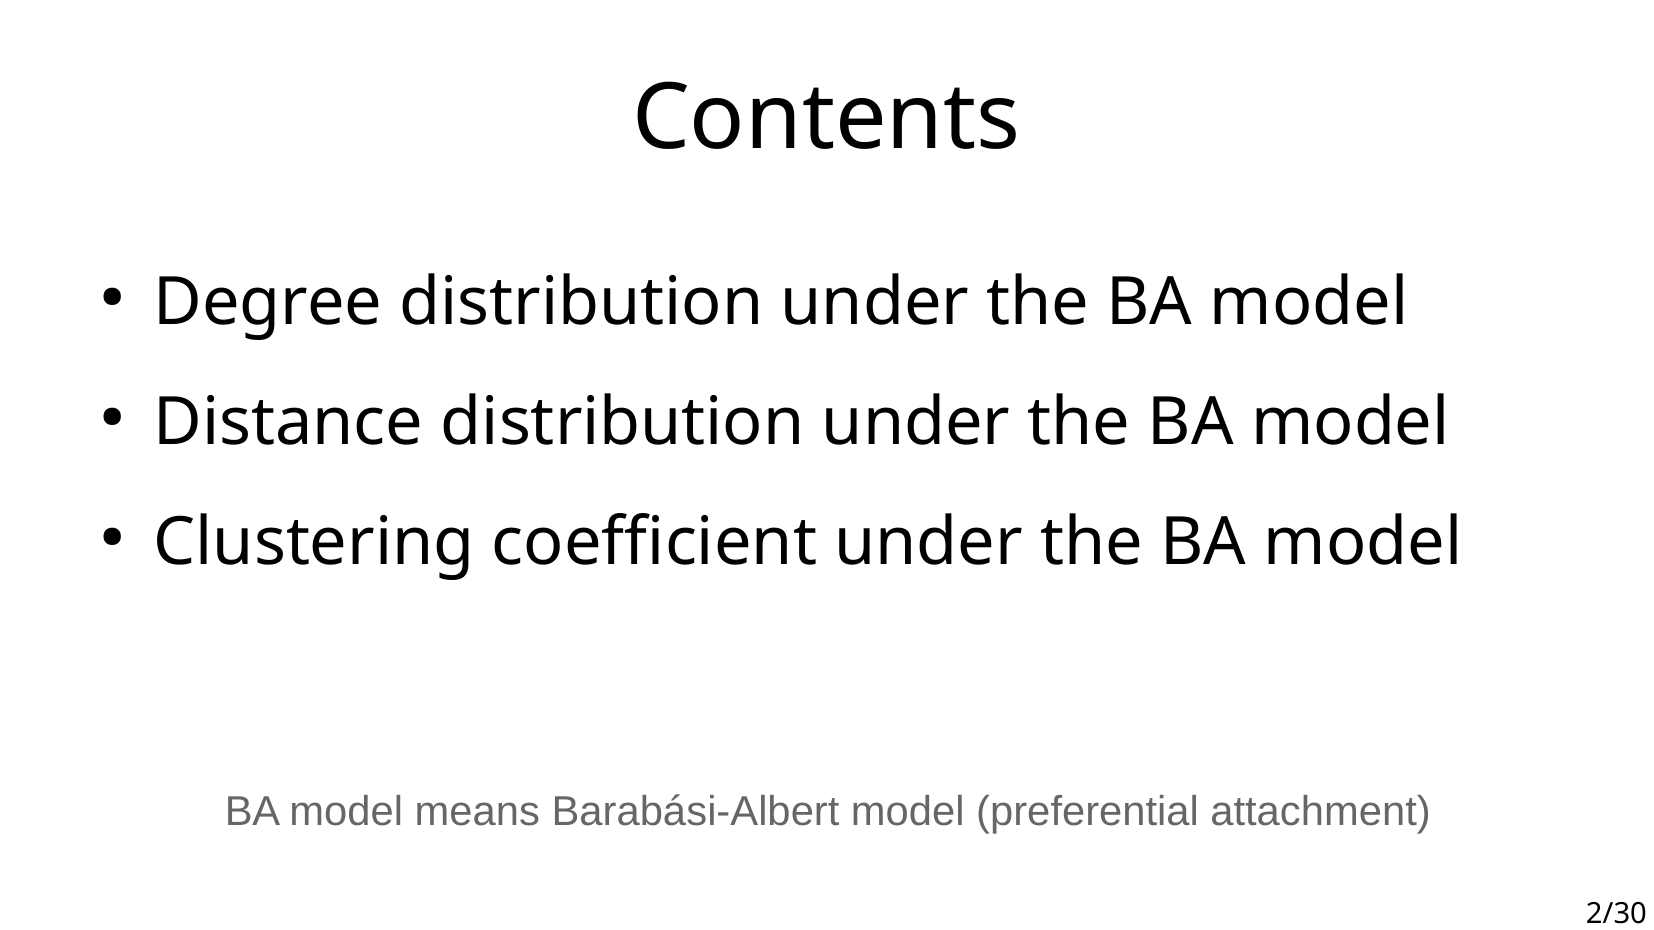

# Contents
Degree distribution under the BA model
Distance distribution under the BA model
Clustering coefficient under the BA model
BA model means Barabási-Albert model (preferential attachment)
2